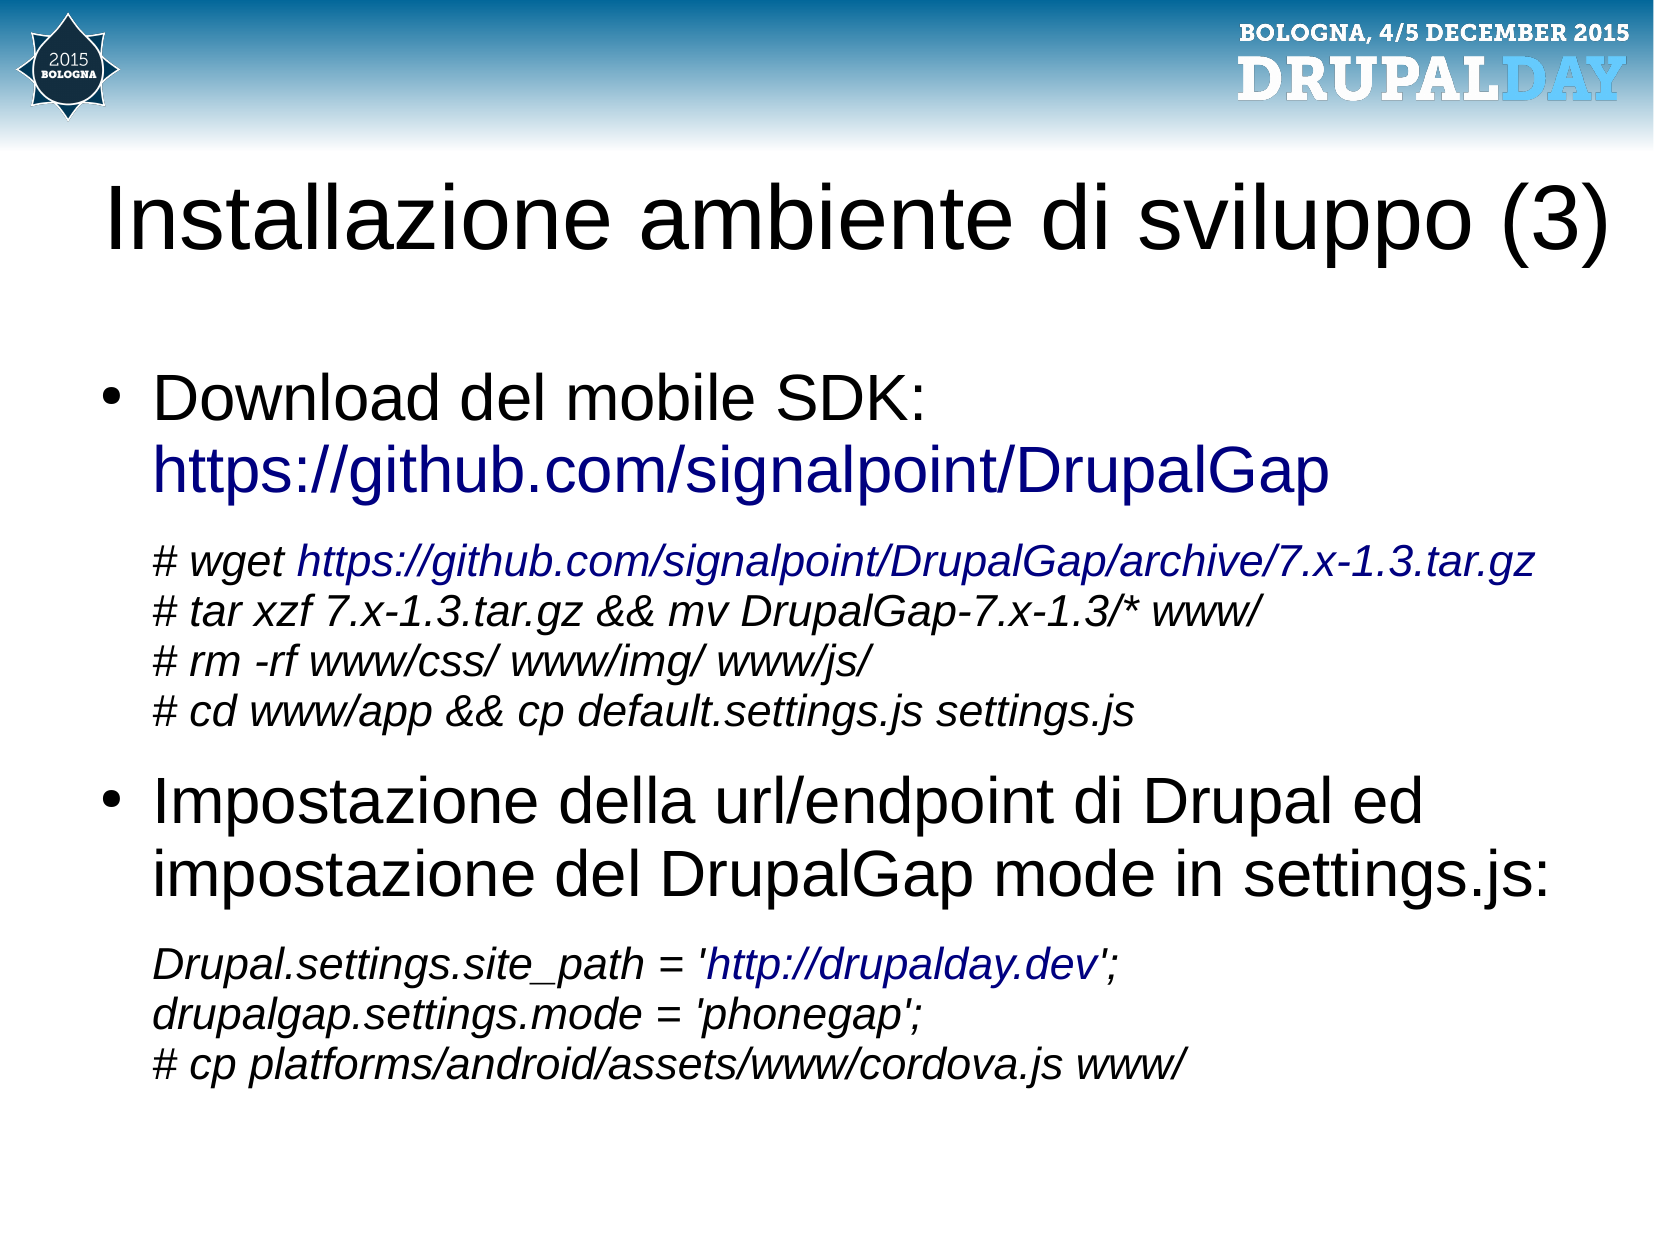

# Installazione ambiente di sviluppo (3)
Download del mobile SDK:
https://github.com/signalpoint/DrupalGap
# wget https://github.com/signalpoint/DrupalGap/archive/7.x-1.3.tar.gz # tar xzf 7.x-1.3.tar.gz && mv DrupalGap-7.x-1.3/* www/ # rm -rf www/css/ www/img/ www/js/ # cd www/app && cp default.settings.js settings.js
Impostazione della url/endpoint di Drupal ed impostazione del DrupalGap mode in settings.js:
Drupal.settings.site_path = 'http://drupalday.dev';
drupalgap.settings.mode = 'phonegap';
# cp platforms/android/assets/www/cordova.js www/